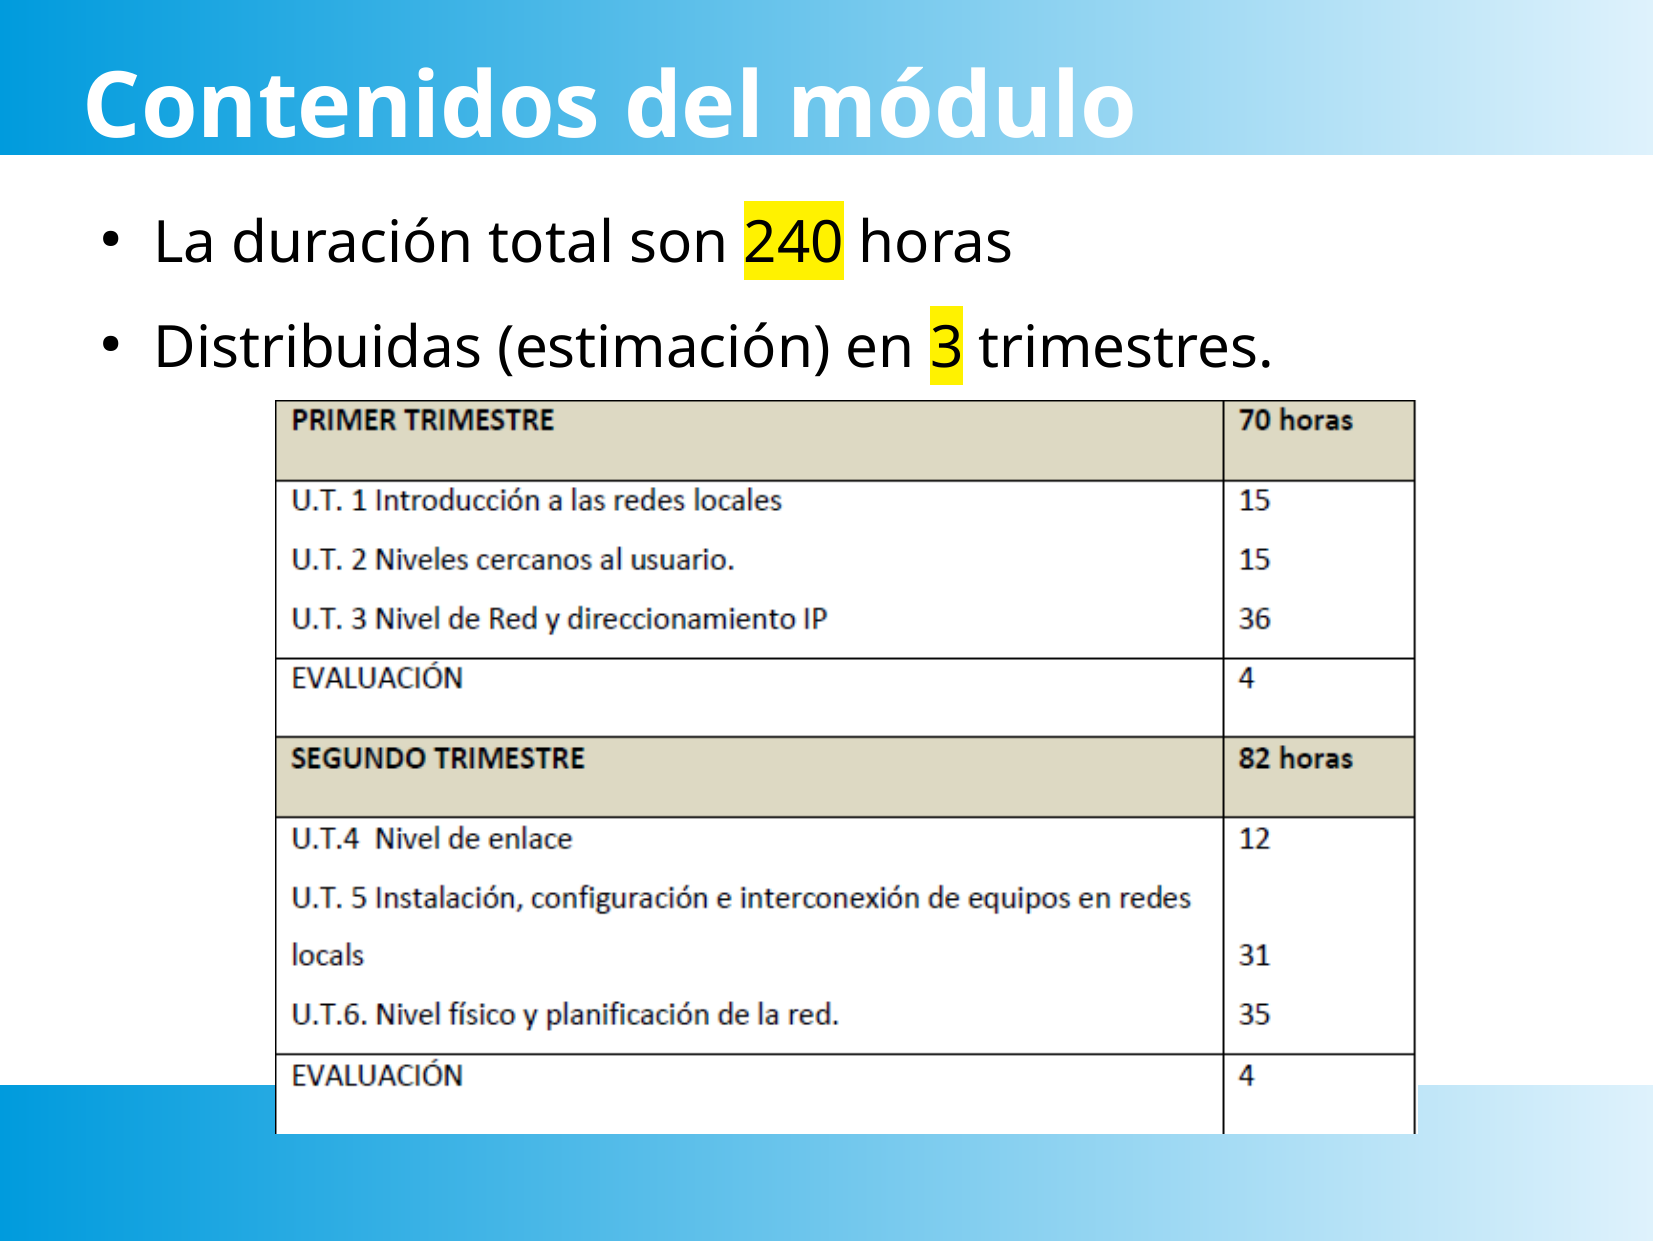

# Contenidos del módulo
La duración total son 240 horas
Distribuidas (estimación) en 3 trimestres.